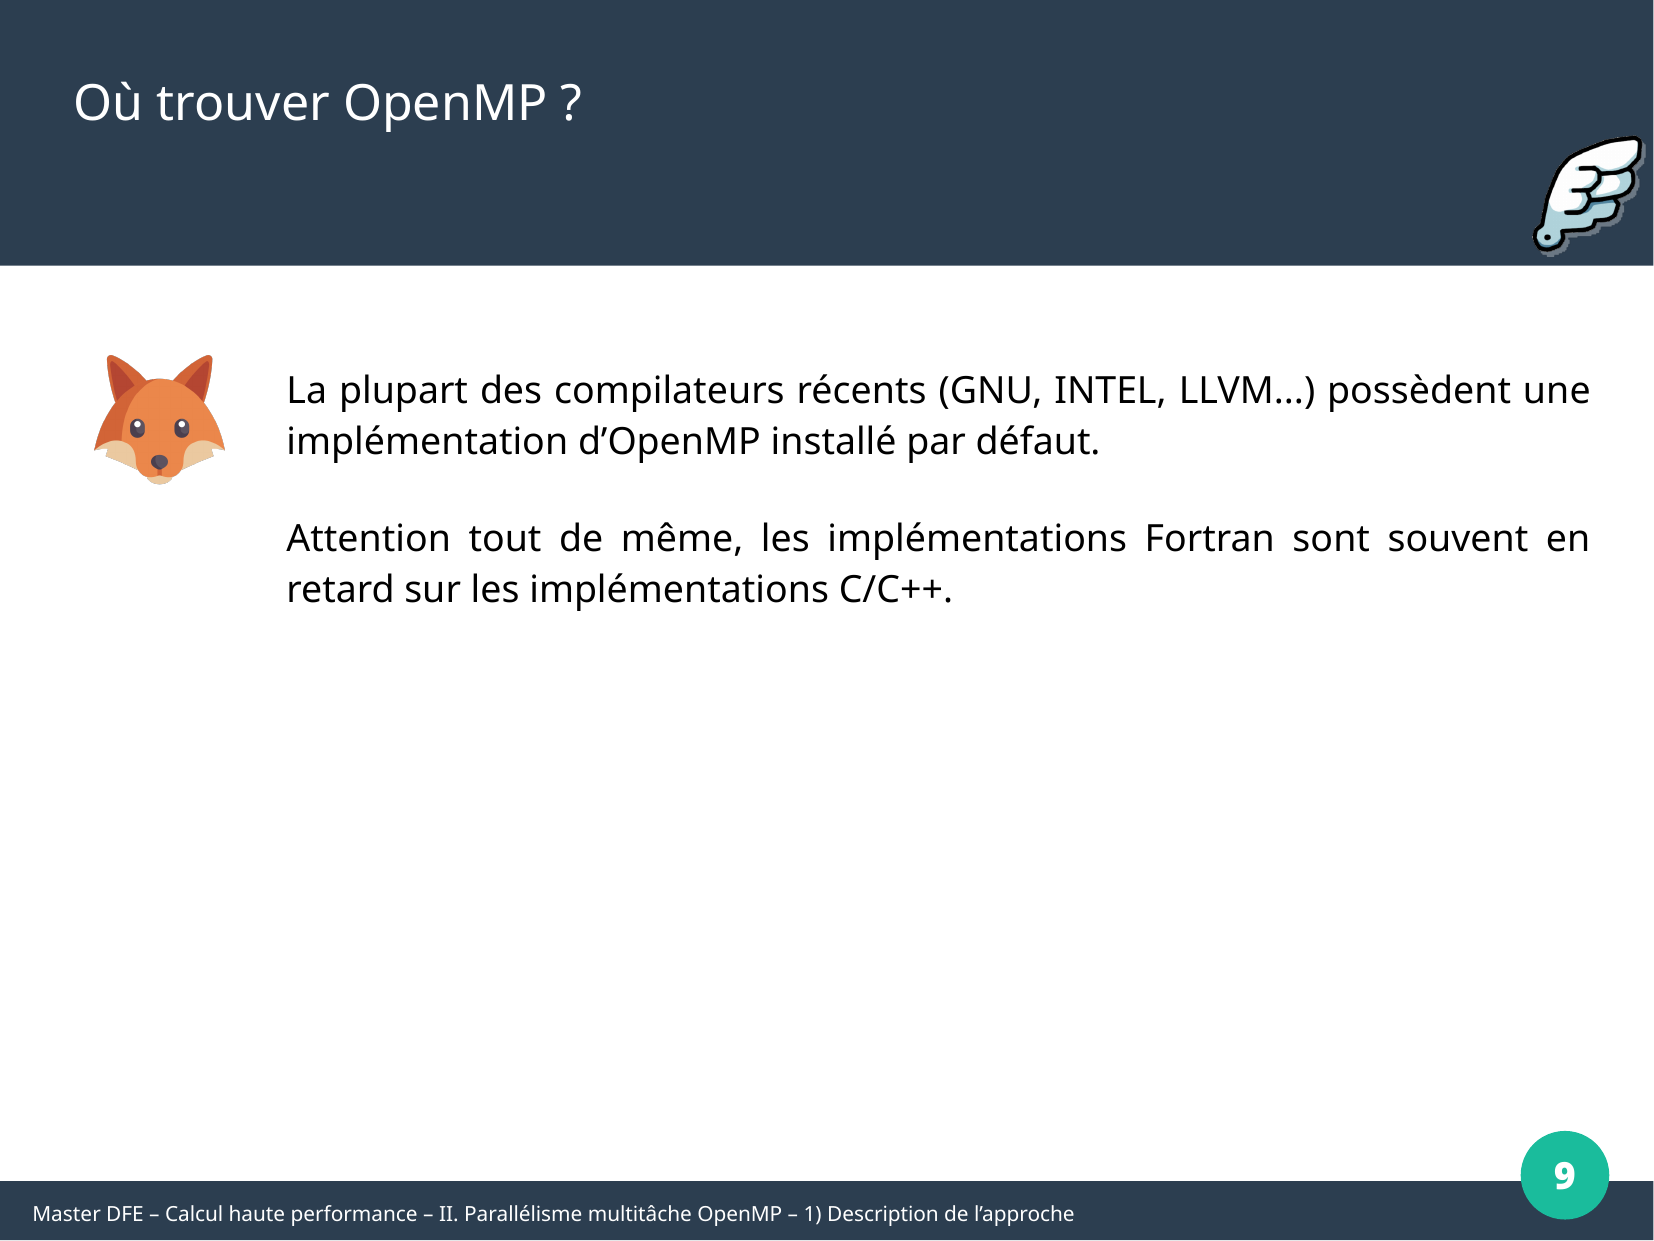

Où trouver OpenMP ?
La plupart des compilateurs récents (GNU, INTEL, LLVM...) possèdent une implémentation d’OpenMP installé par défaut.
Attention tout de même, les implémentations Fortran sont souvent en retard sur les implémentations C/C++.
9
Master DFE – Calcul haute performance – II. Parallélisme multitâche OpenMP – 1) Description de l’approche